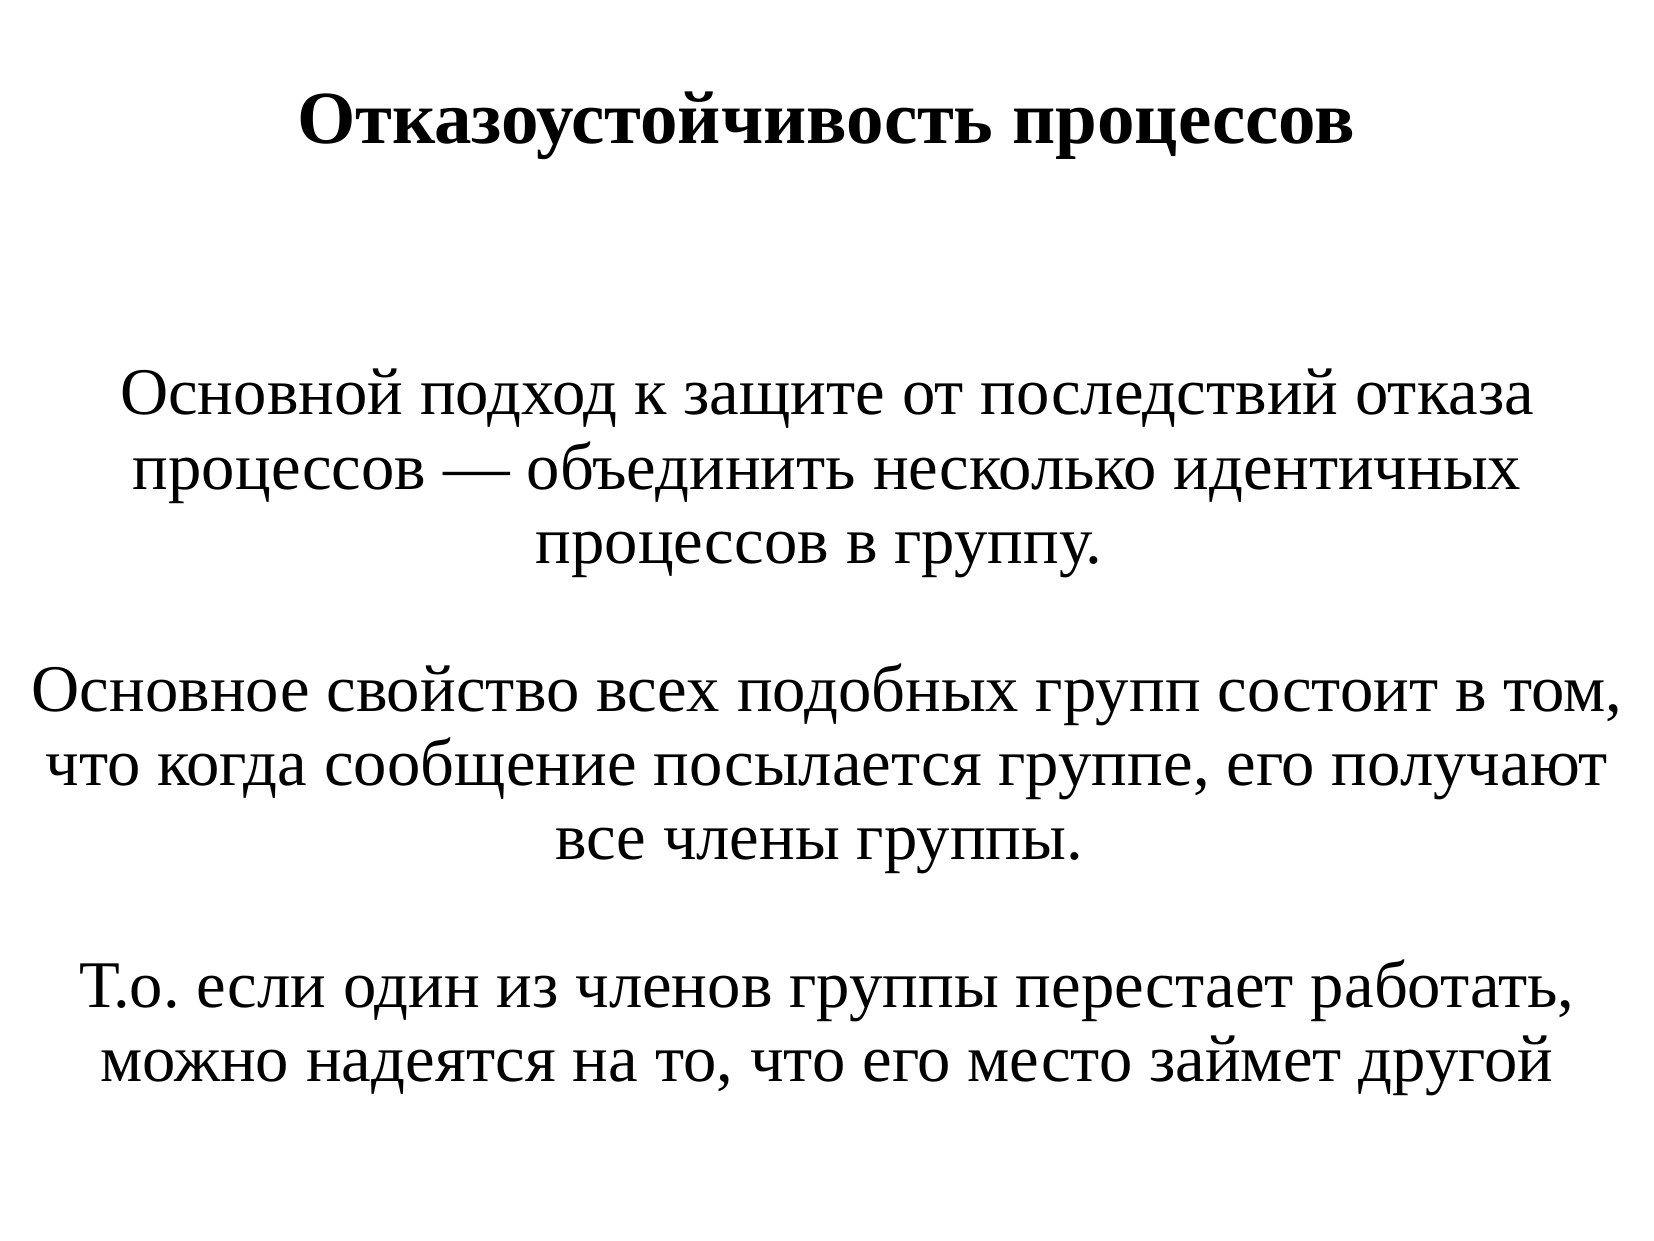

# Отказоустойчивость процессов
Основной подход к защите от последствий отказа процессов — объединить несколько идентичных процессов в группу.
Основное свойство всех подобных групп состоит в том, что когда сообщение посылается группе, его получают все члены группы.
Т.о. если один из членов группы перестает работать, можно надеятся на то, что его место займет другой